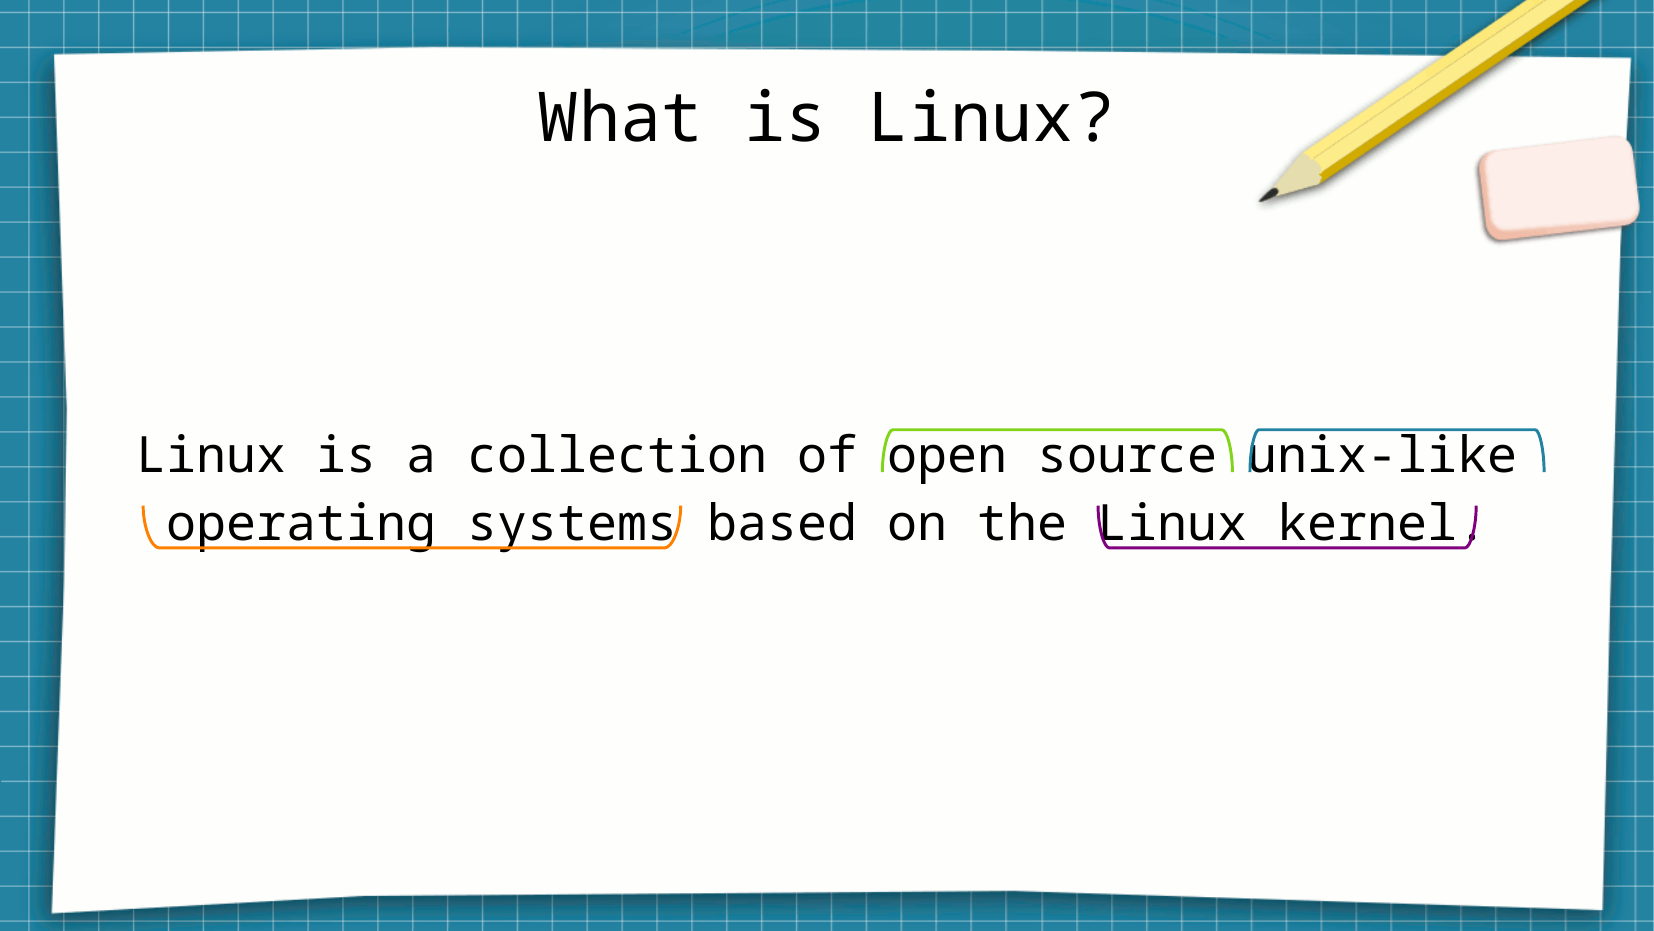

# What is Linux?
Linux is a collection of open source unix-like operating systems based on the Linux kernel.